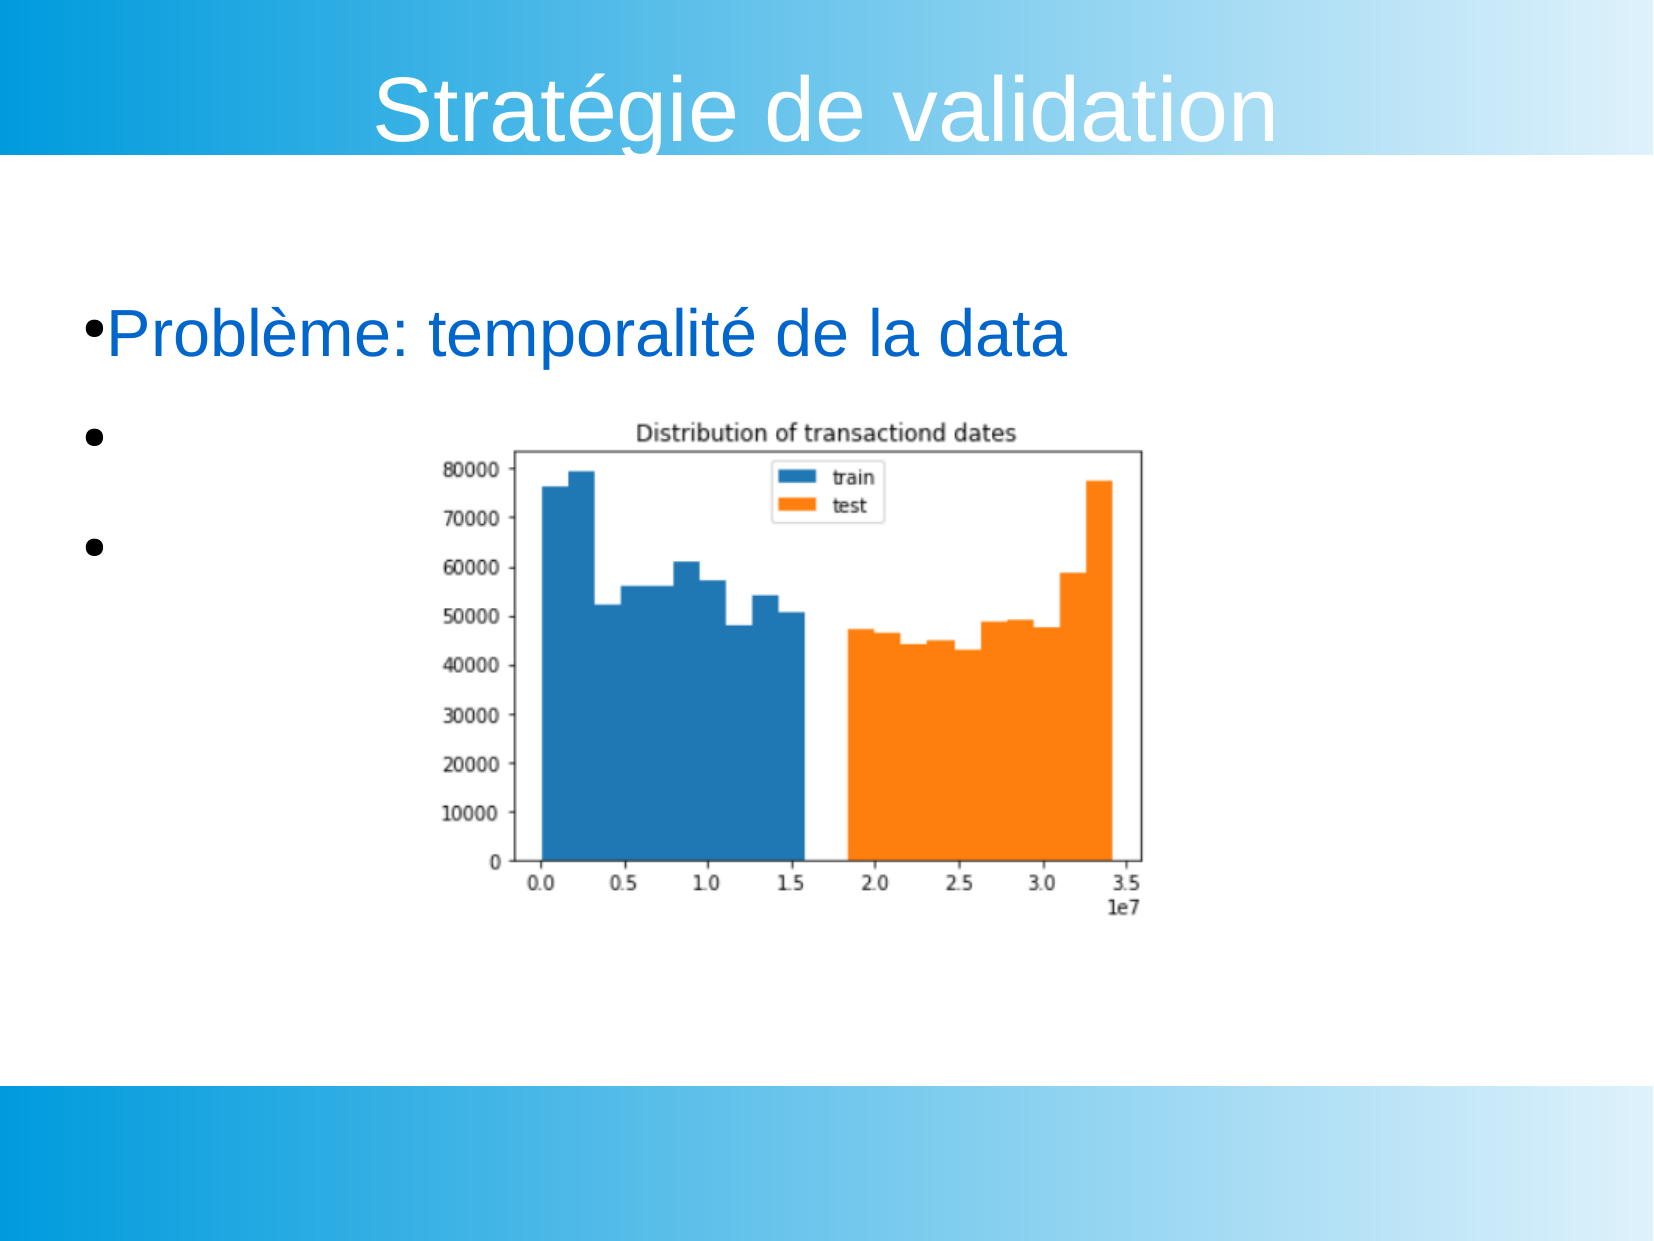

# Stratégie de validation
Problème: temporalité de la data